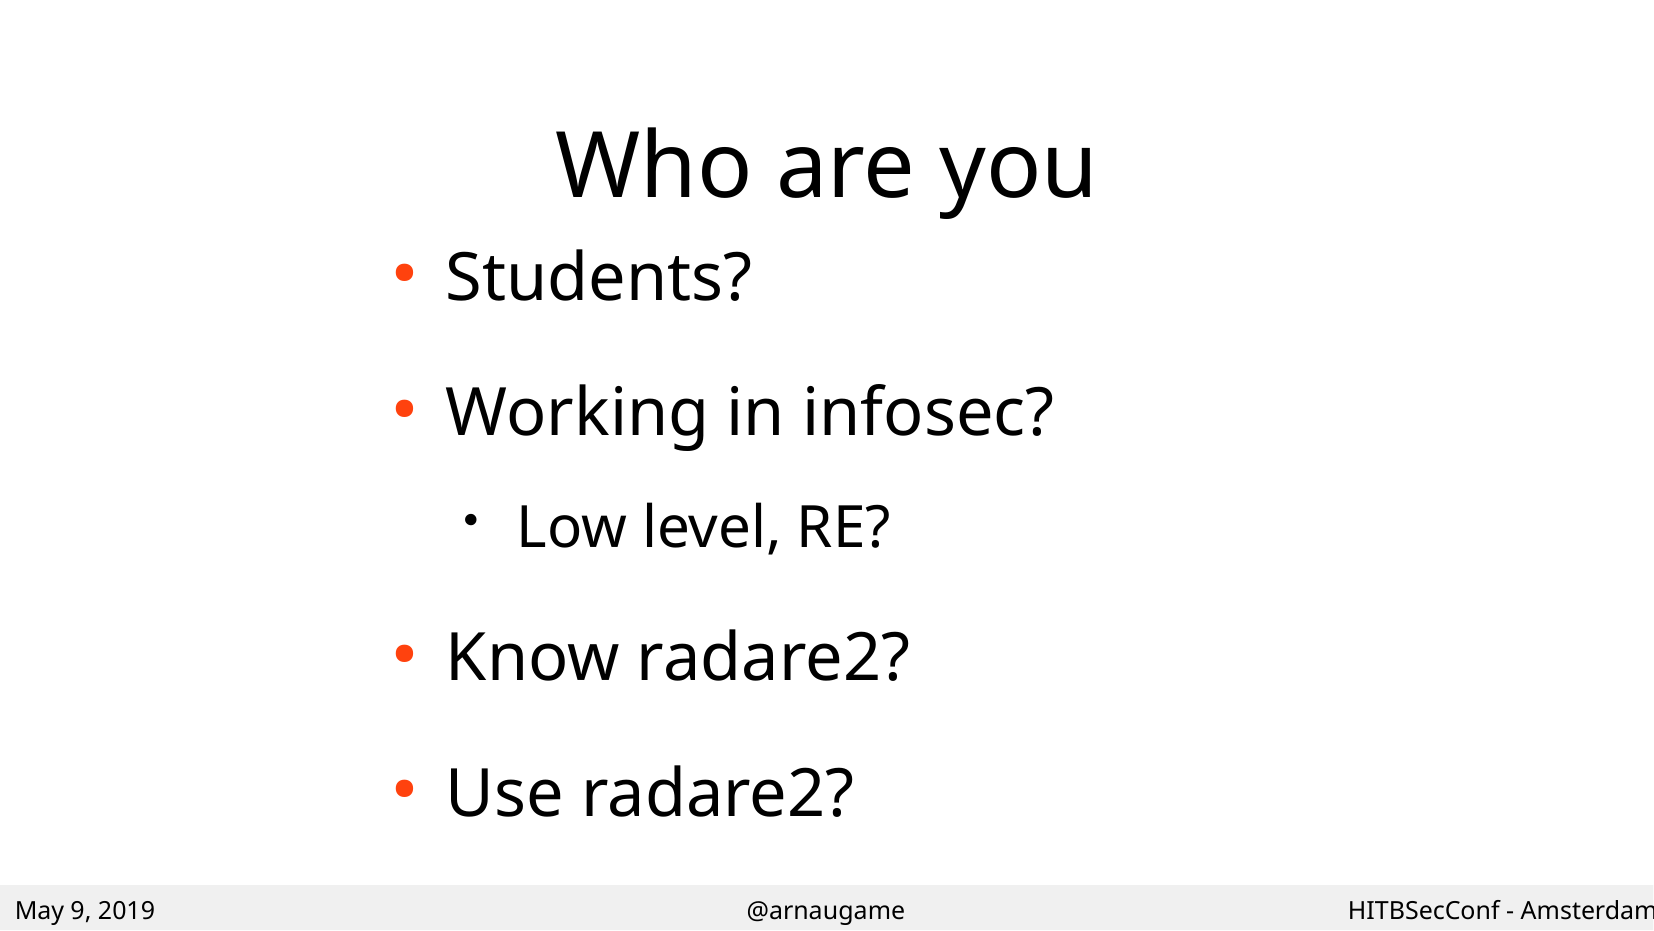

# Who are you
Students?
Working in infosec?
Low level, RE?
Know radare2?
Use radare2?
May 9, 2019
@arnaugamez
HITBSecConf - Amsterdam